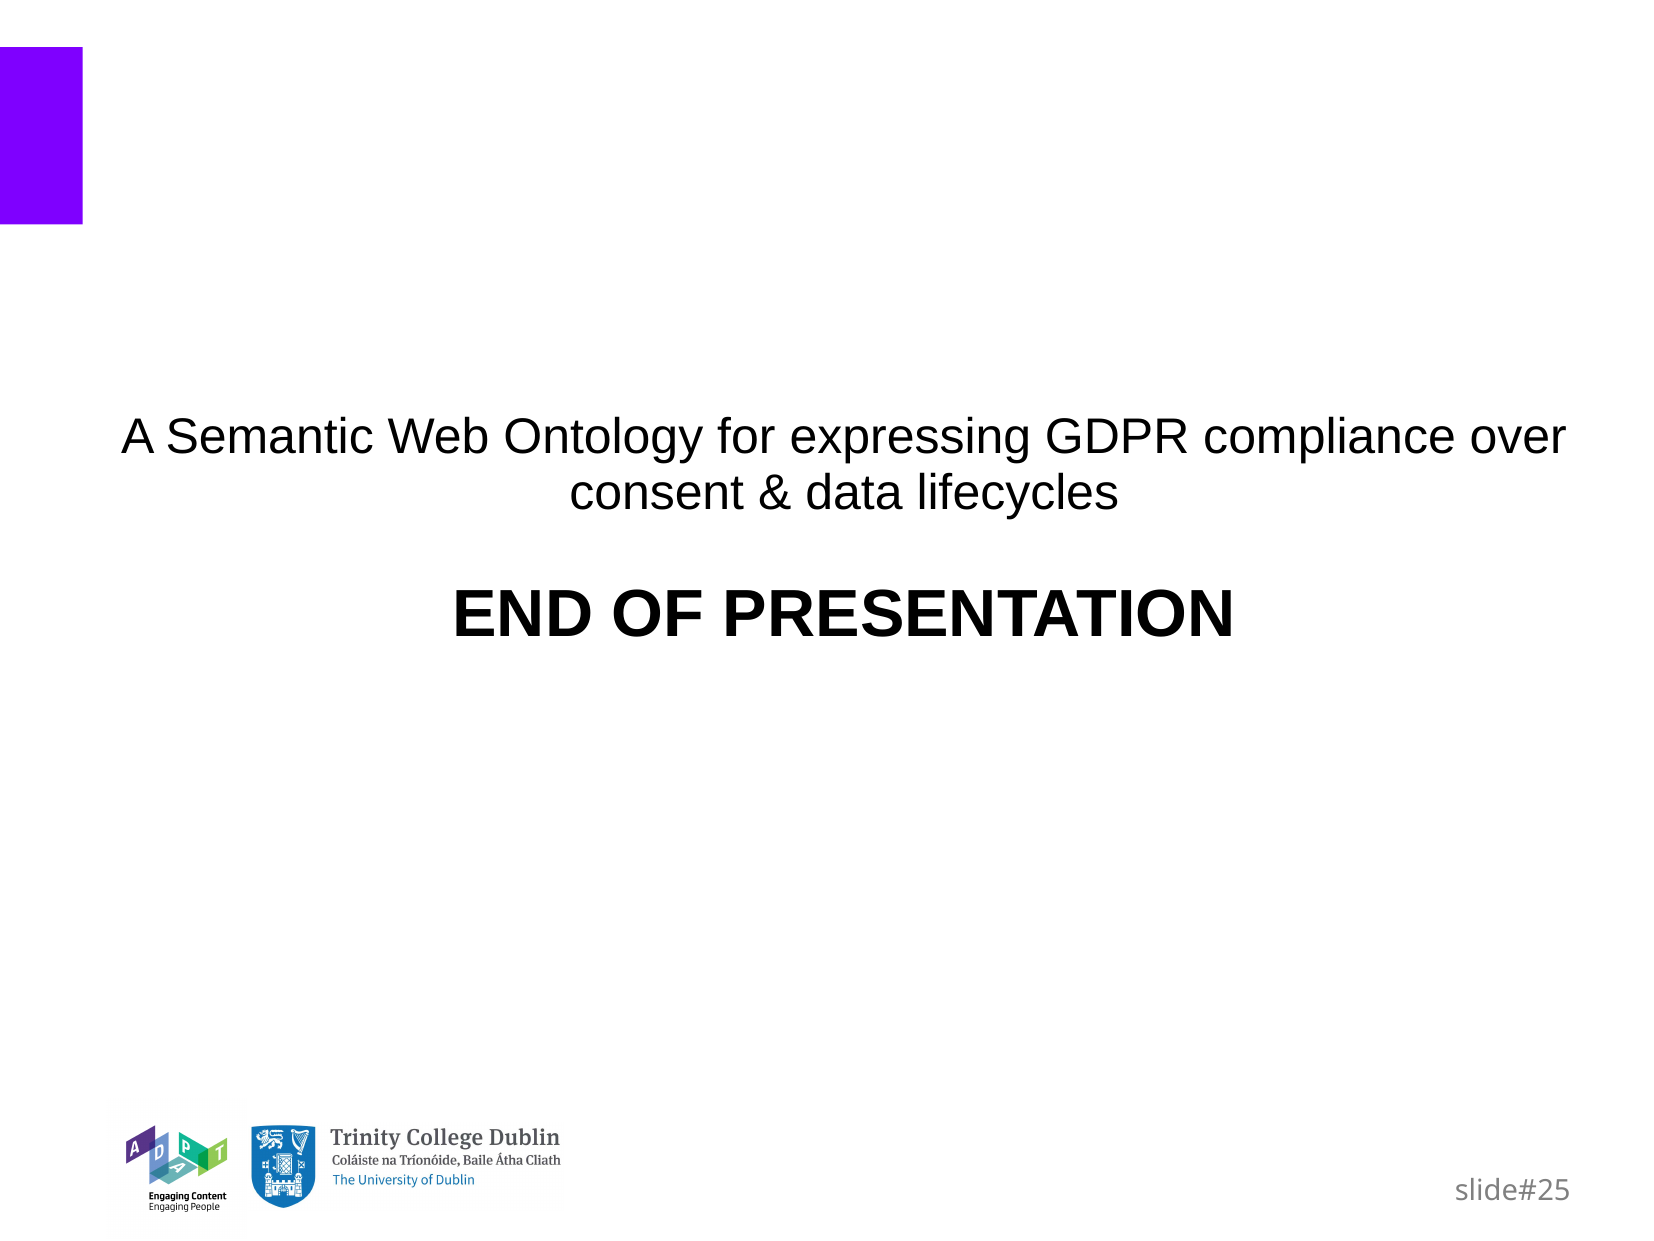

# A Semantic Web Ontology for expressing GDPR compliance over consent & data lifecycles
END OF PRESENTATION
25